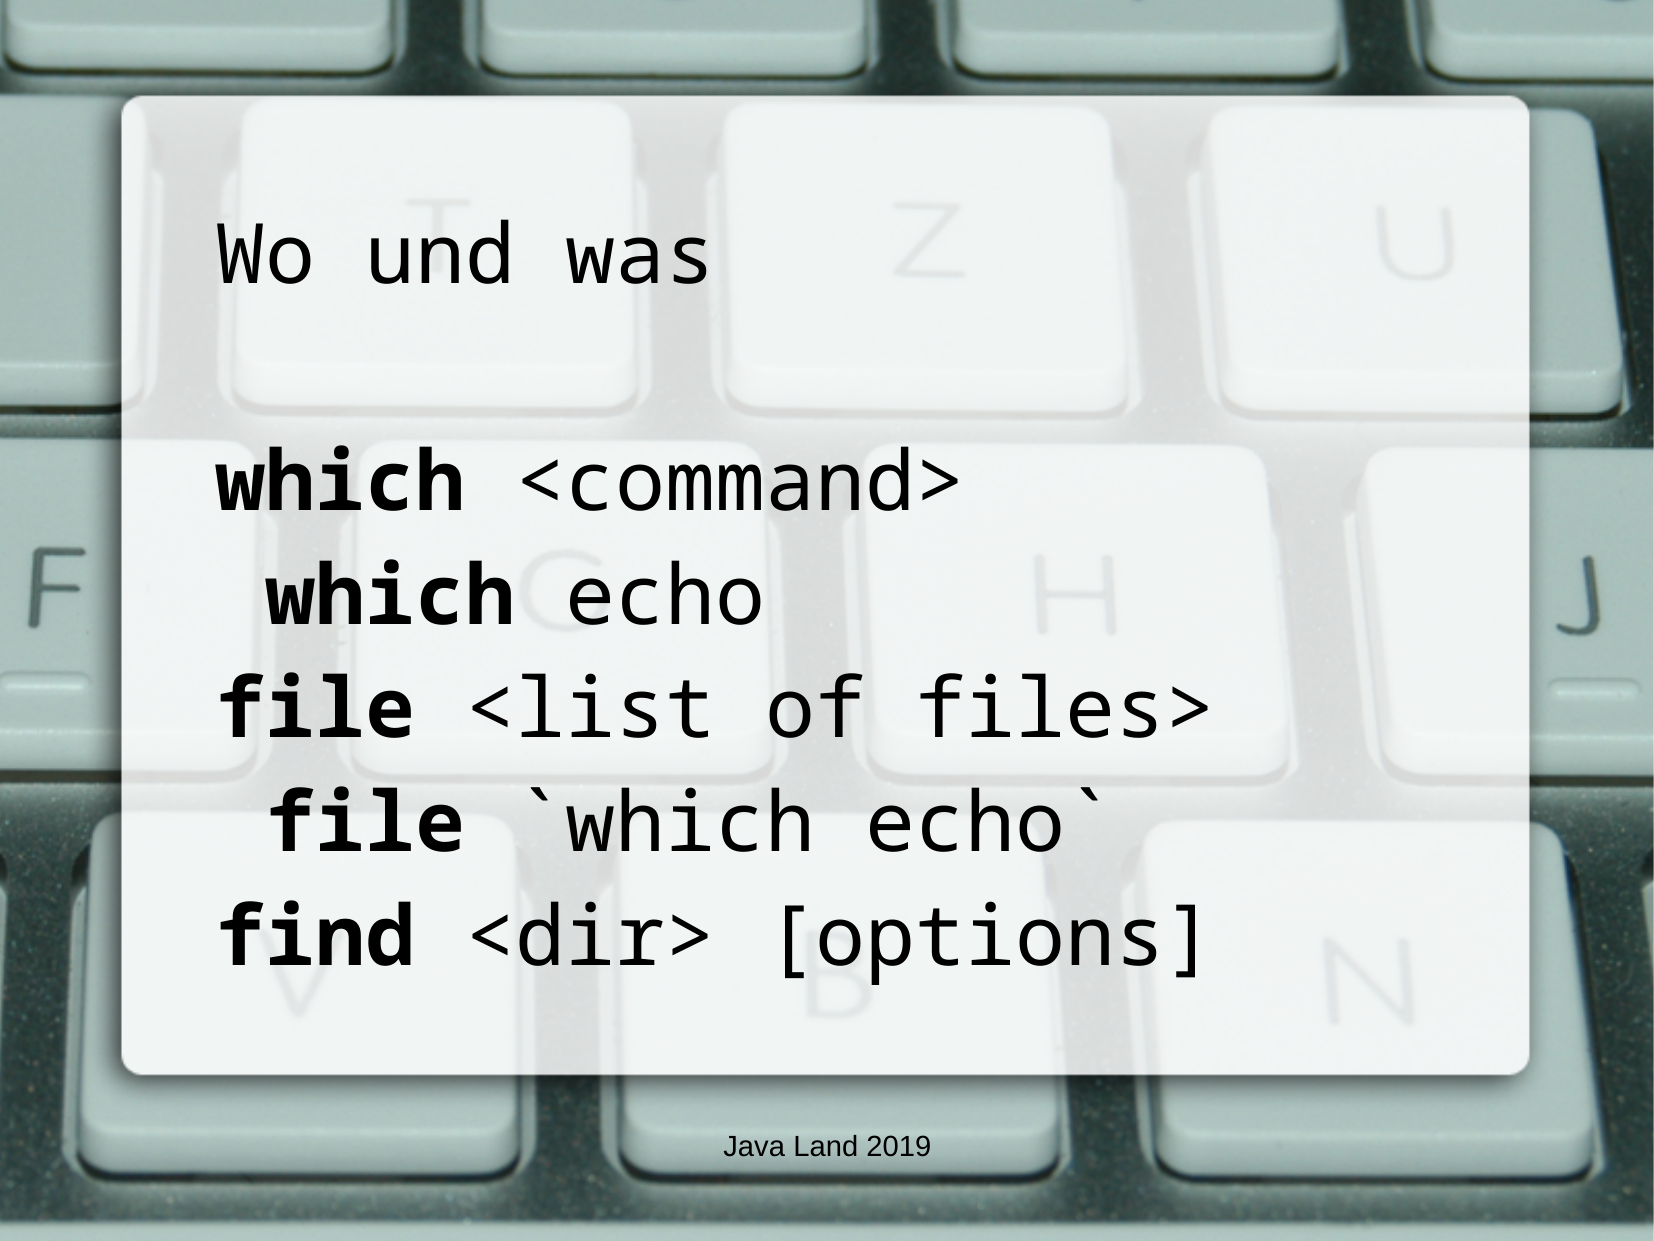

#
Wo und was
which <command>
 which echo
file <list of files>
 file `which echo`
find <dir> [options]